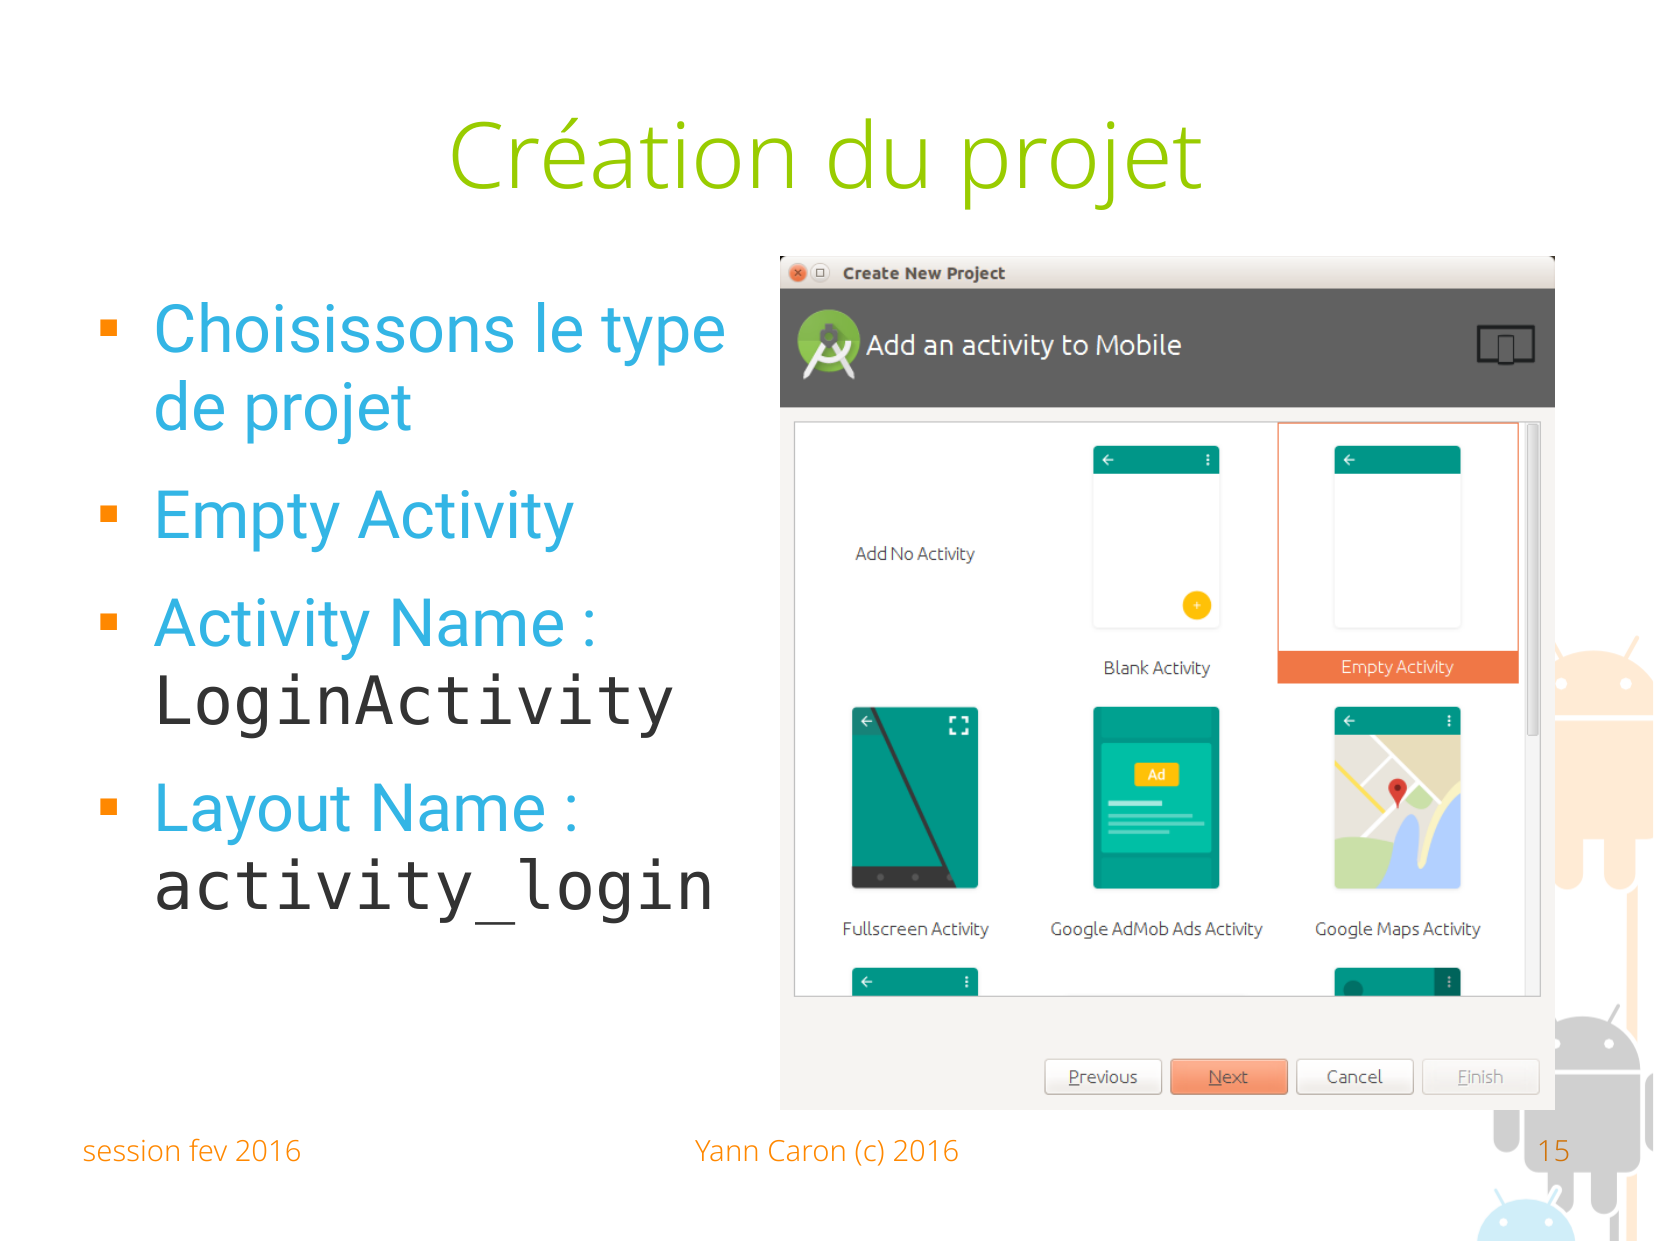

# Création du projet
Choisissons le type de projet
Empty Activity
Activity Name : LoginActivity
Layout Name : activity_login
session fev 2016
Yann Caron (c) 2016
15